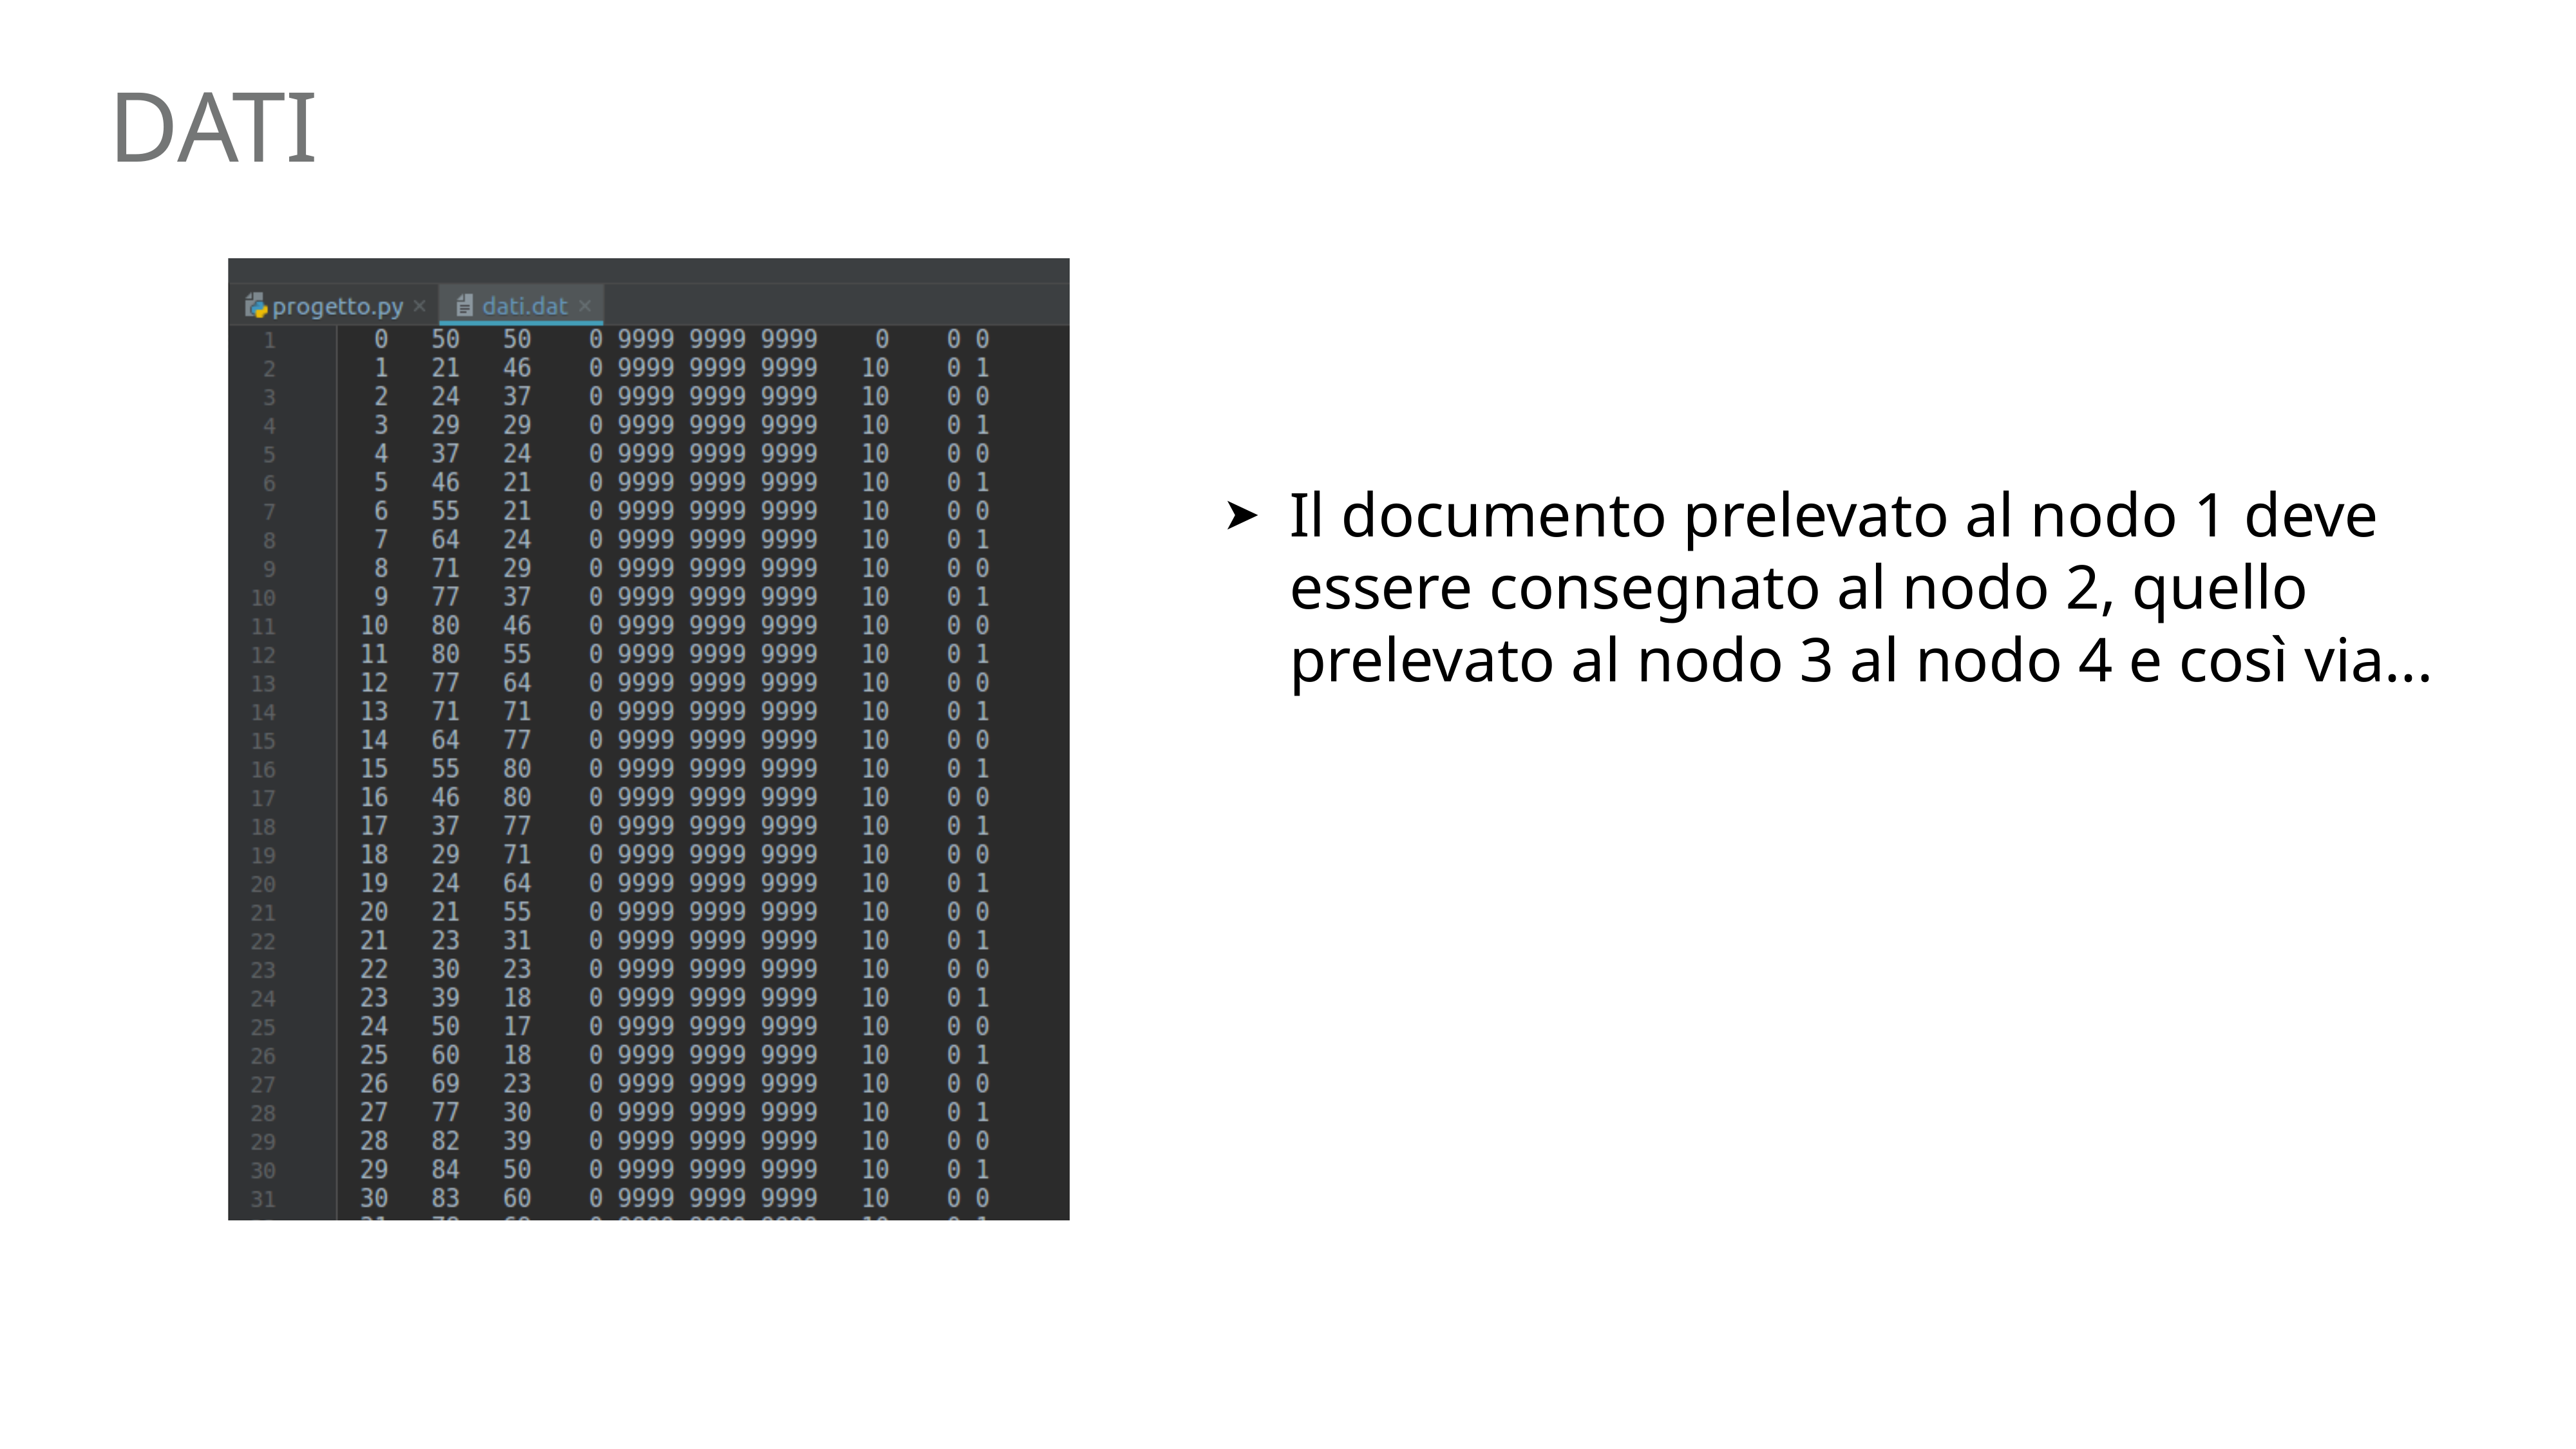

# dati
Il documento prelevato al nodo 1 deve essere consegnato al nodo 2, quello prelevato al nodo 3 al nodo 4 e così via...